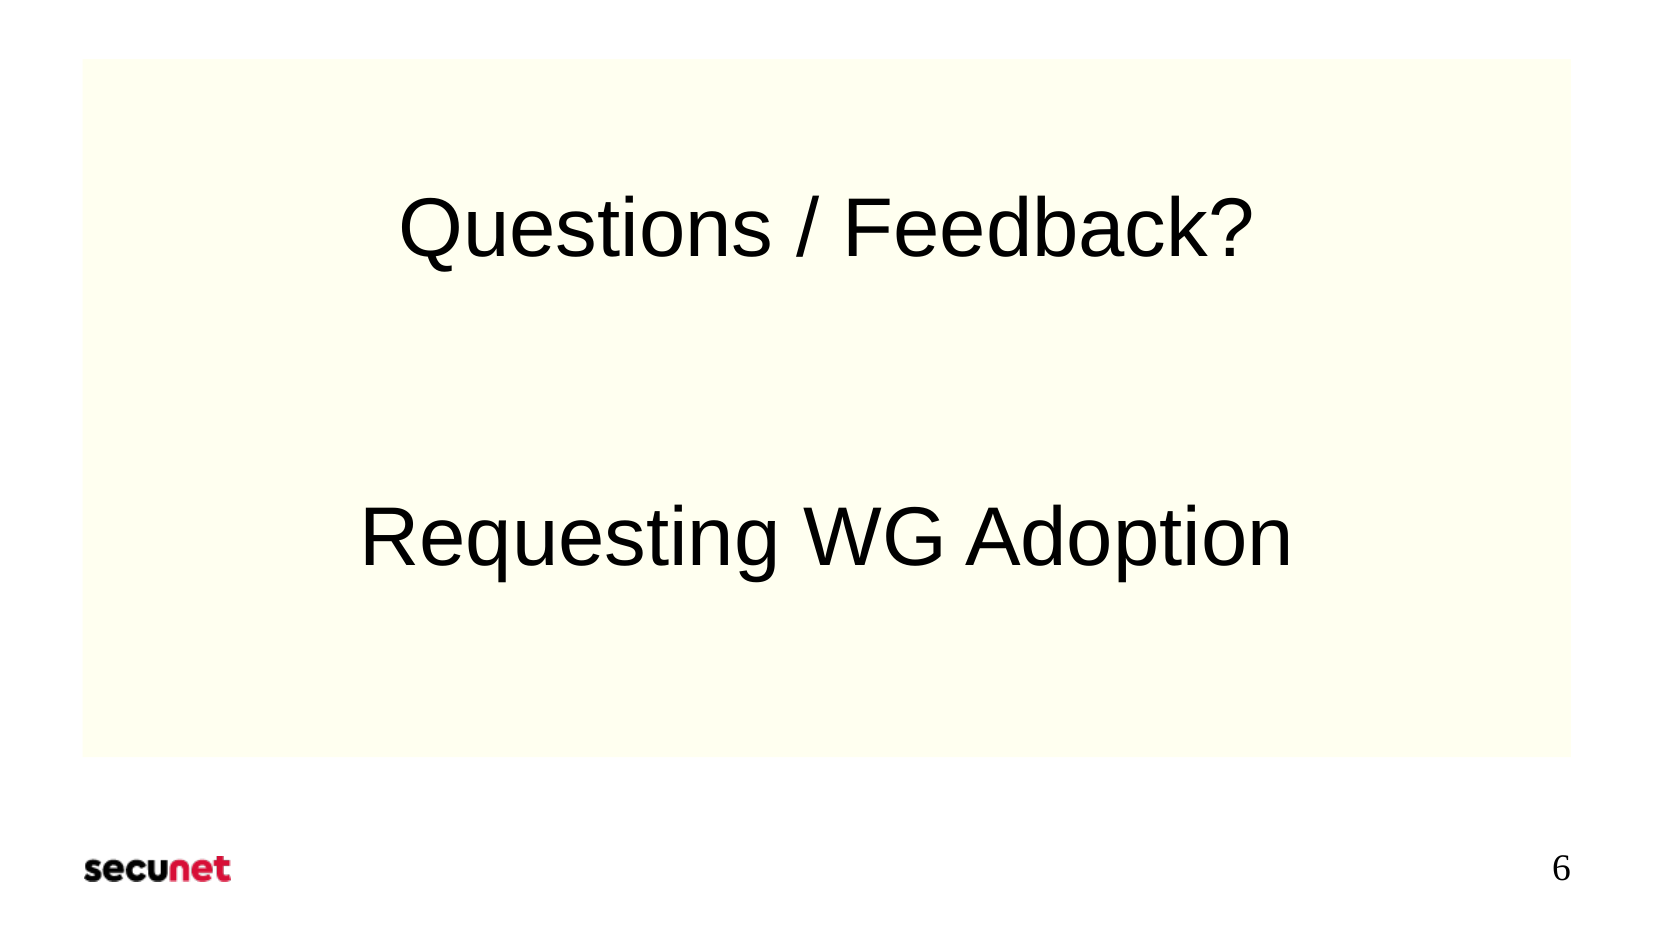

# Questions / Feedback?
Requesting WG Adoption
6